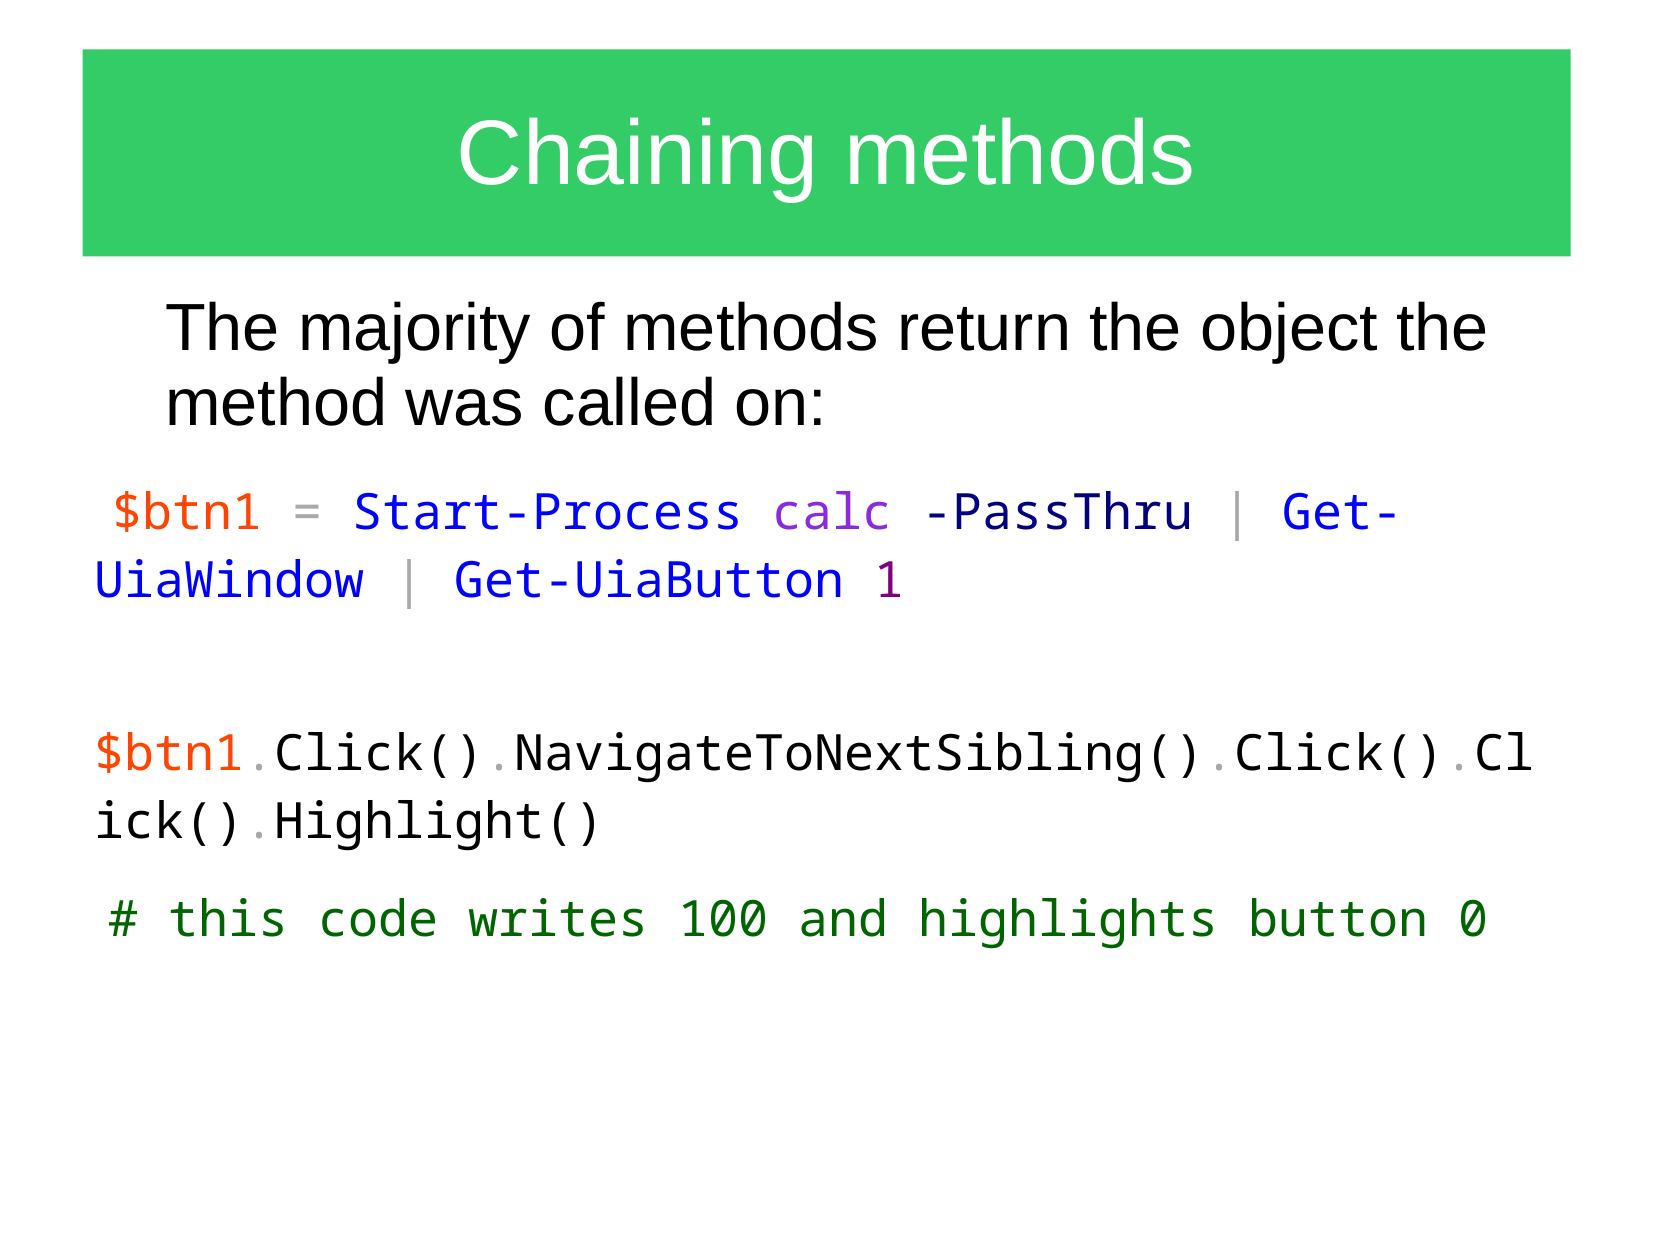

# Chaining methods
The majority of methods return the object the method was called on:
 $btn1 = Start-Process calc -PassThru | Get-UiaWindow | Get-UiaButton 1
 $btn1.Click().NavigateToNextSibling().Click().Click().Highlight()
 # this code writes 100 and highlights button 0